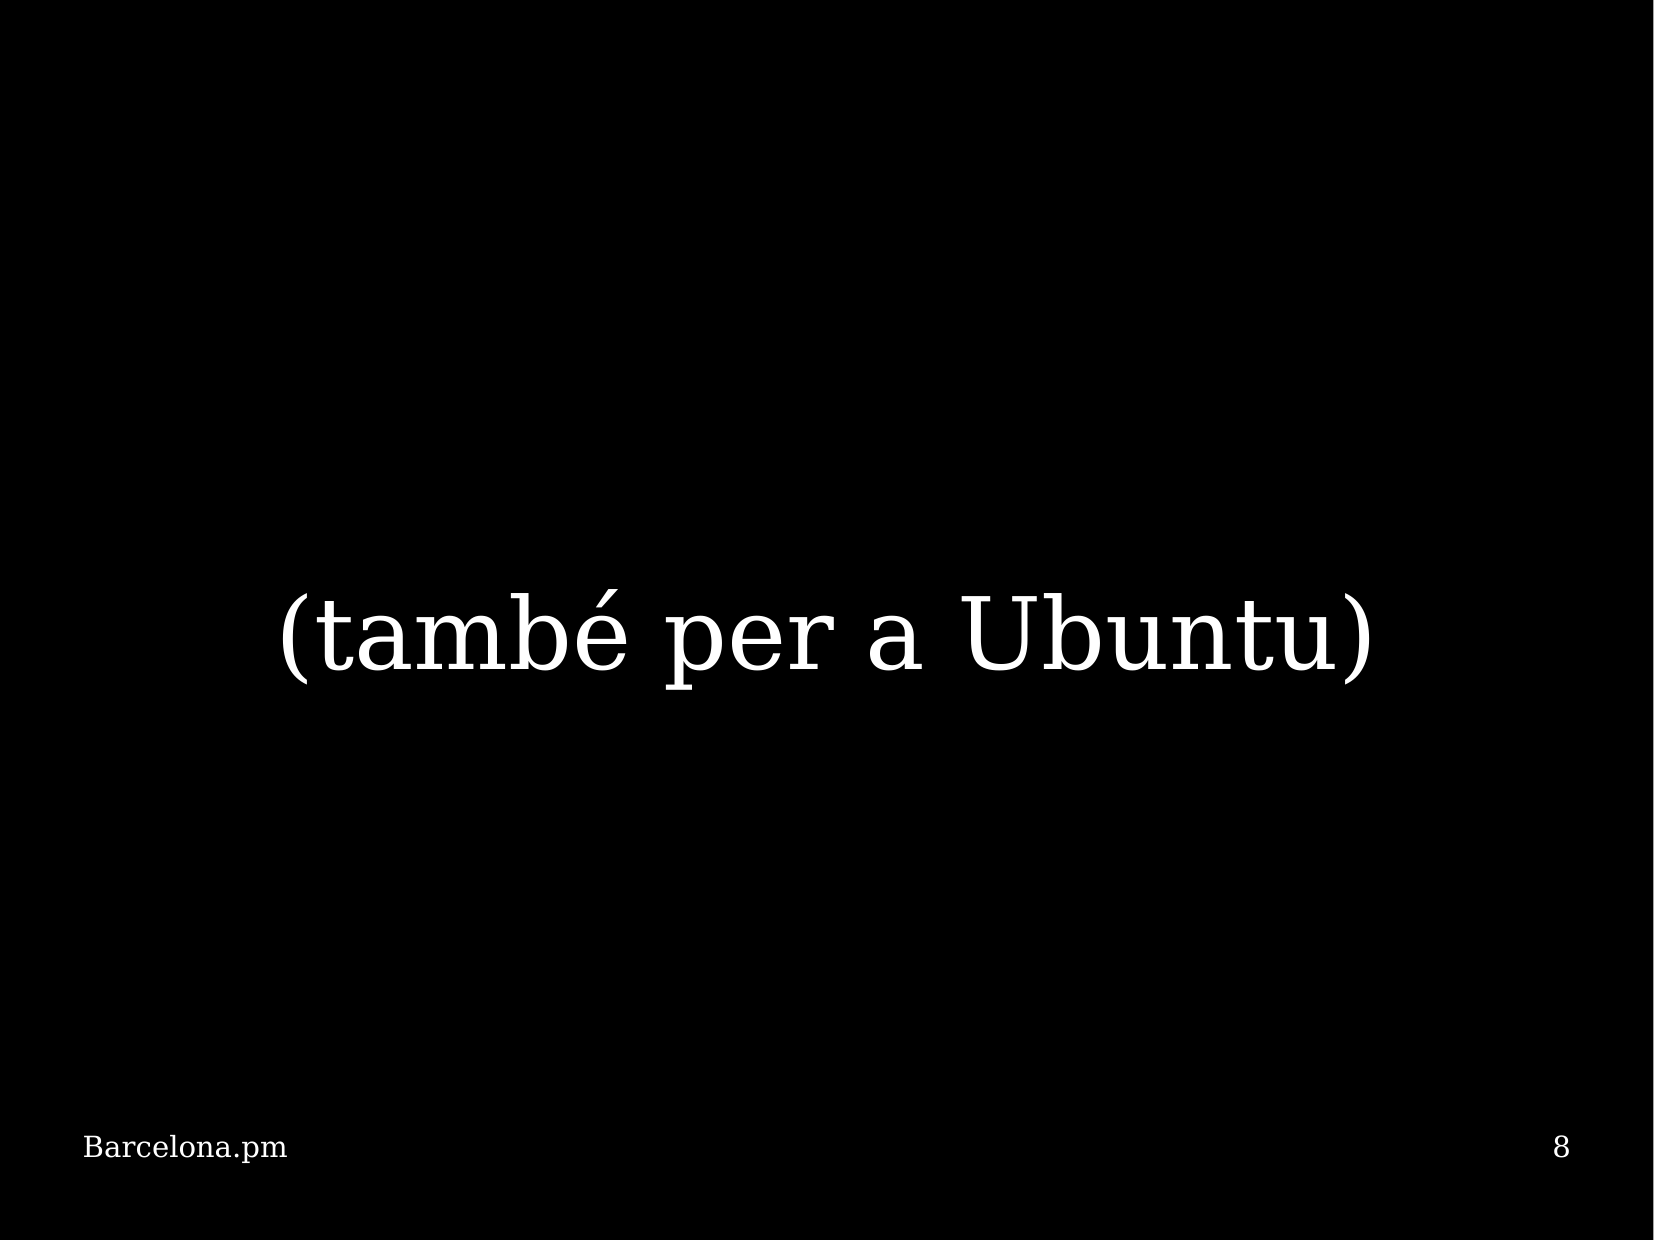

# (també per a Ubuntu)
Barcelona.pm
8